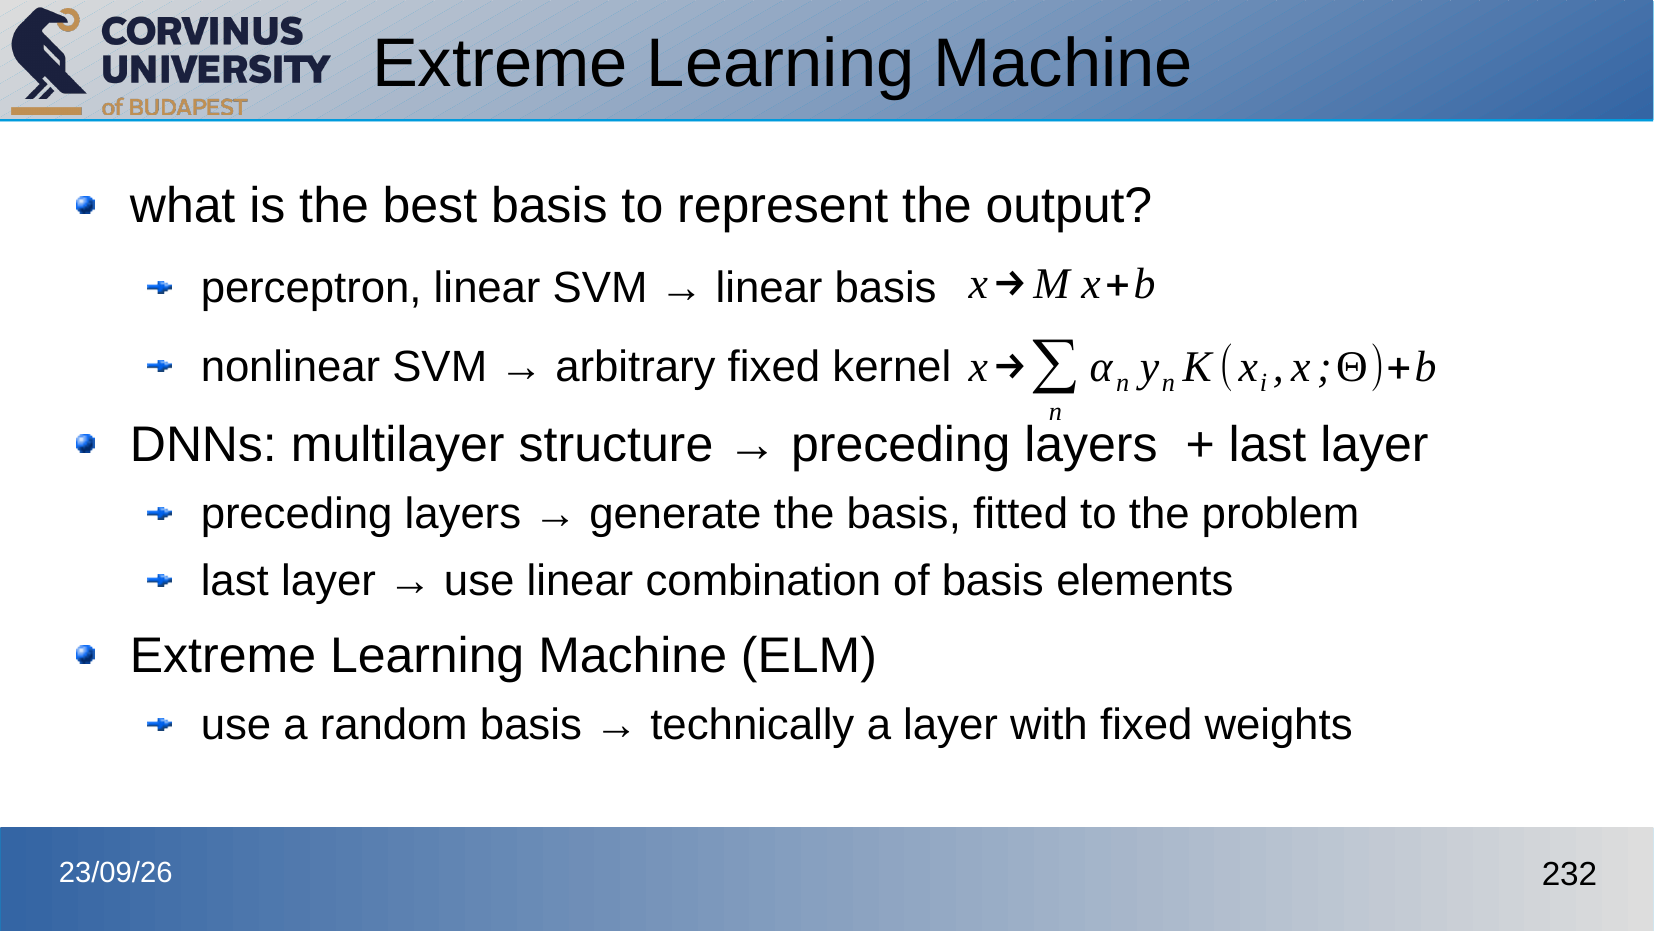

# Extreme Learning Machine
what is the best basis to represent the output?
perceptron, linear SVM → linear basis
nonlinear SVM → arbitrary fixed kernel
DNNs: multilayer structure → preceding layers + last layer
preceding layers → generate the basis, fitted to the problem
last layer → use linear combination of basis elements
Extreme Learning Machine (ELM)
use a random basis → technically a layer with fixed weights